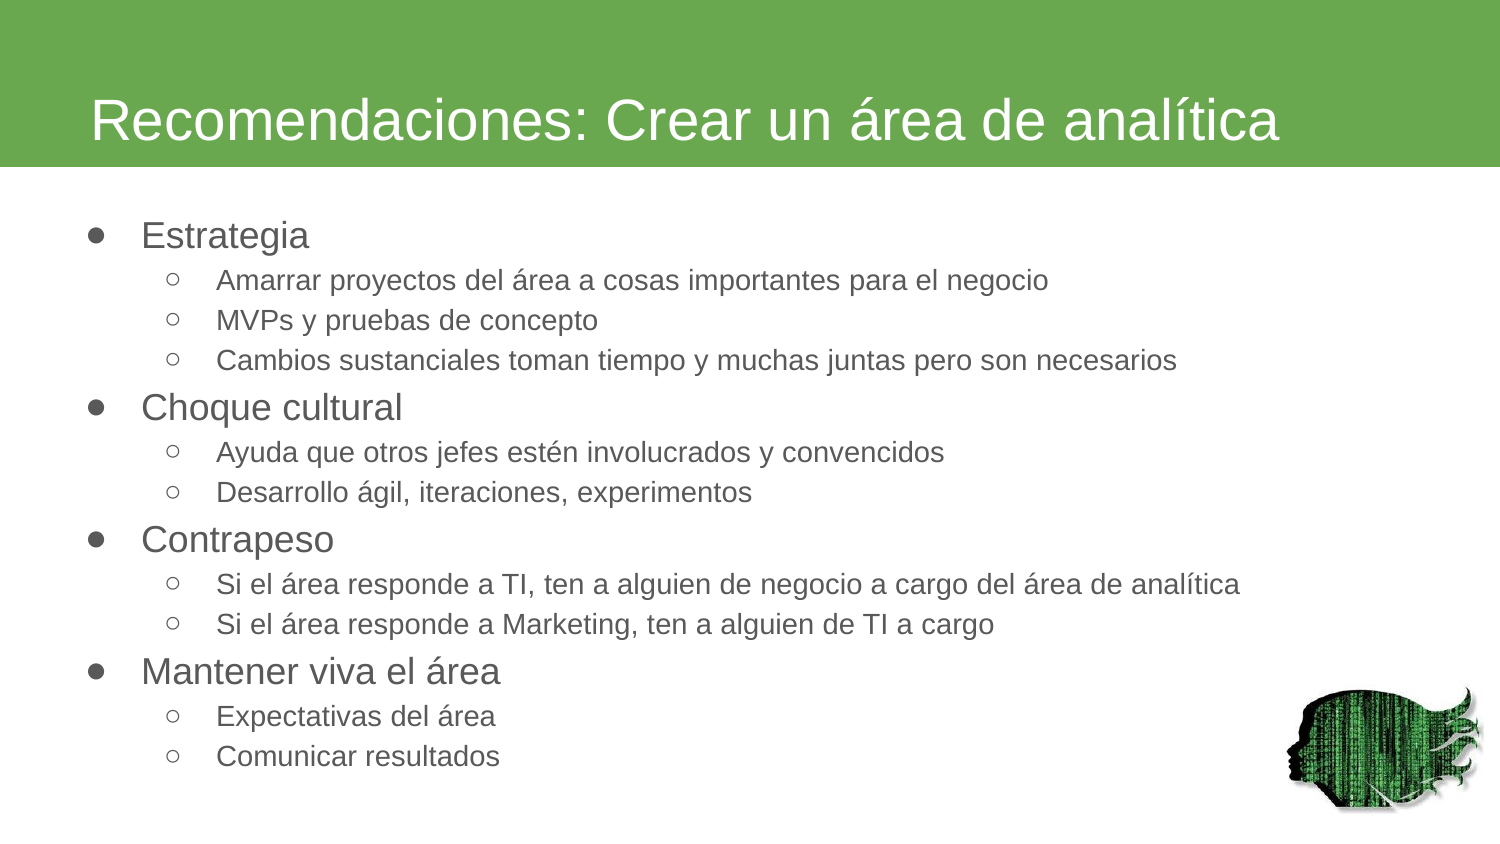

Recomendaciones: Crear un área de analítica
# Estrategia
Amarrar proyectos del área a cosas importantes para el negocio
MVPs y pruebas de concepto
Cambios sustanciales toman tiempo y muchas juntas pero son necesarios
Choque cultural
Ayuda que otros jefes estén involucrados y convencidos
Desarrollo ágil, iteraciones, experimentos
Contrapeso
Si el área responde a TI, ten a alguien de negocio a cargo del área de analítica
Si el área responde a Marketing, ten a alguien de TI a cargo
Mantener viva el área
Expectativas del área
Comunicar resultados